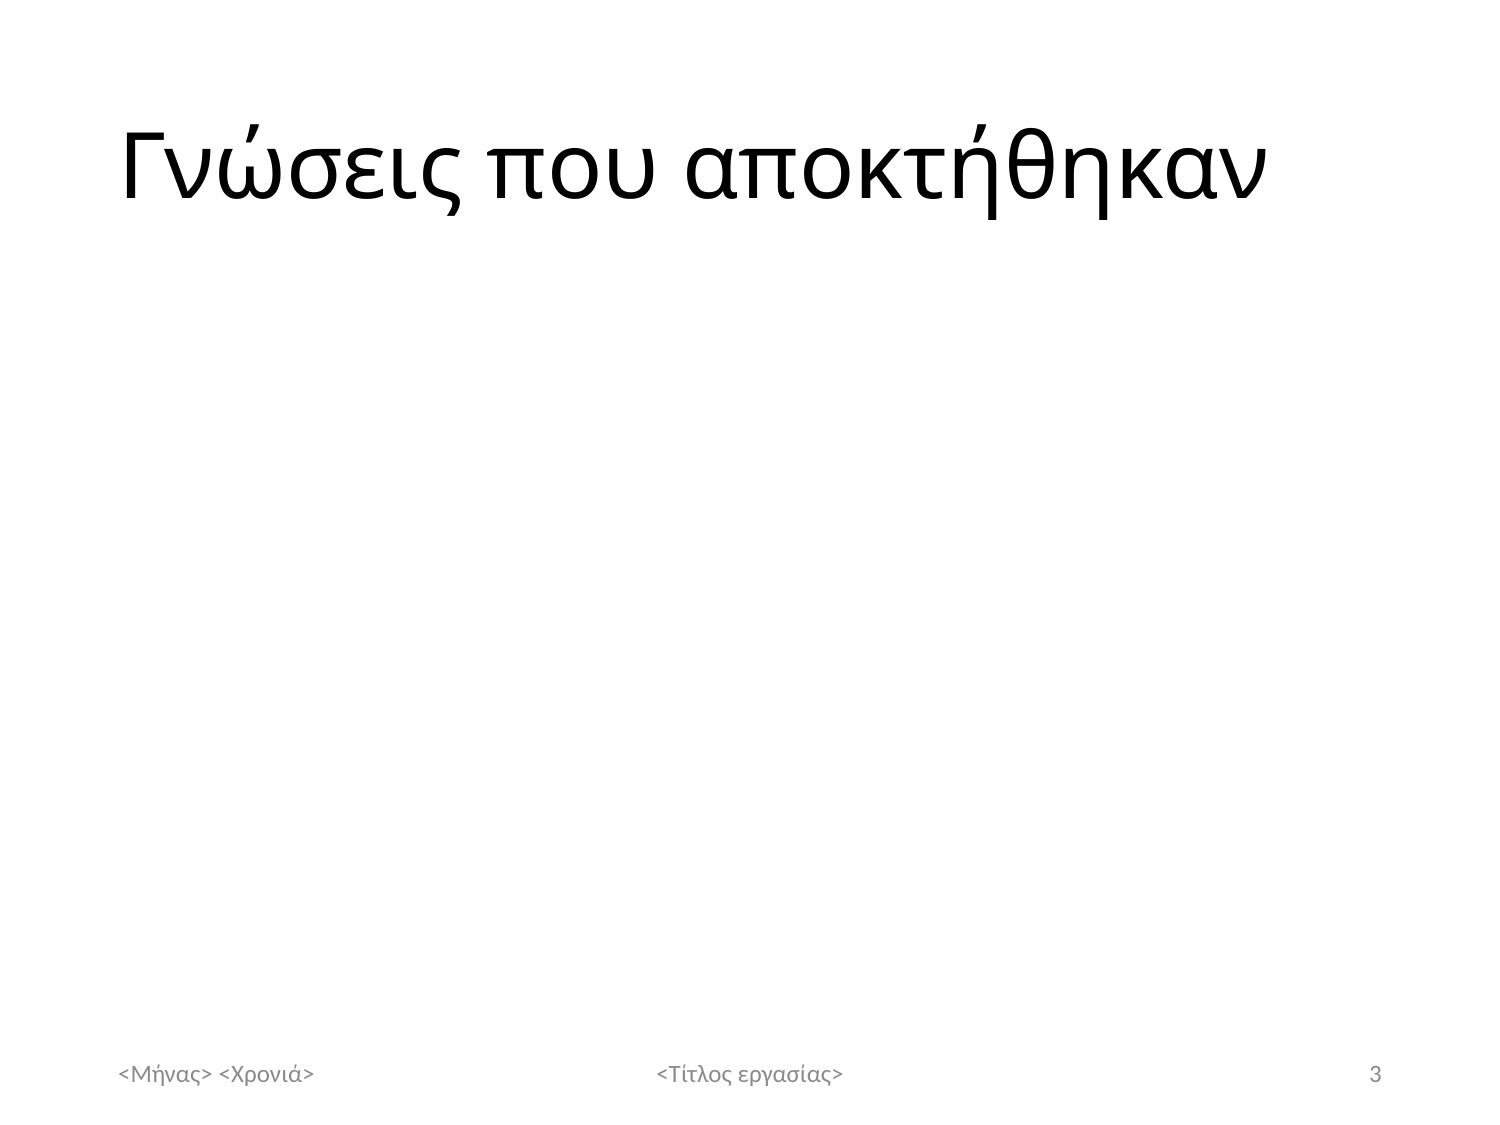

# Γνώσεις που αποκτήθηκαν
<Μήνας> <Χρονιά>
<Τίτλος εργασίας>